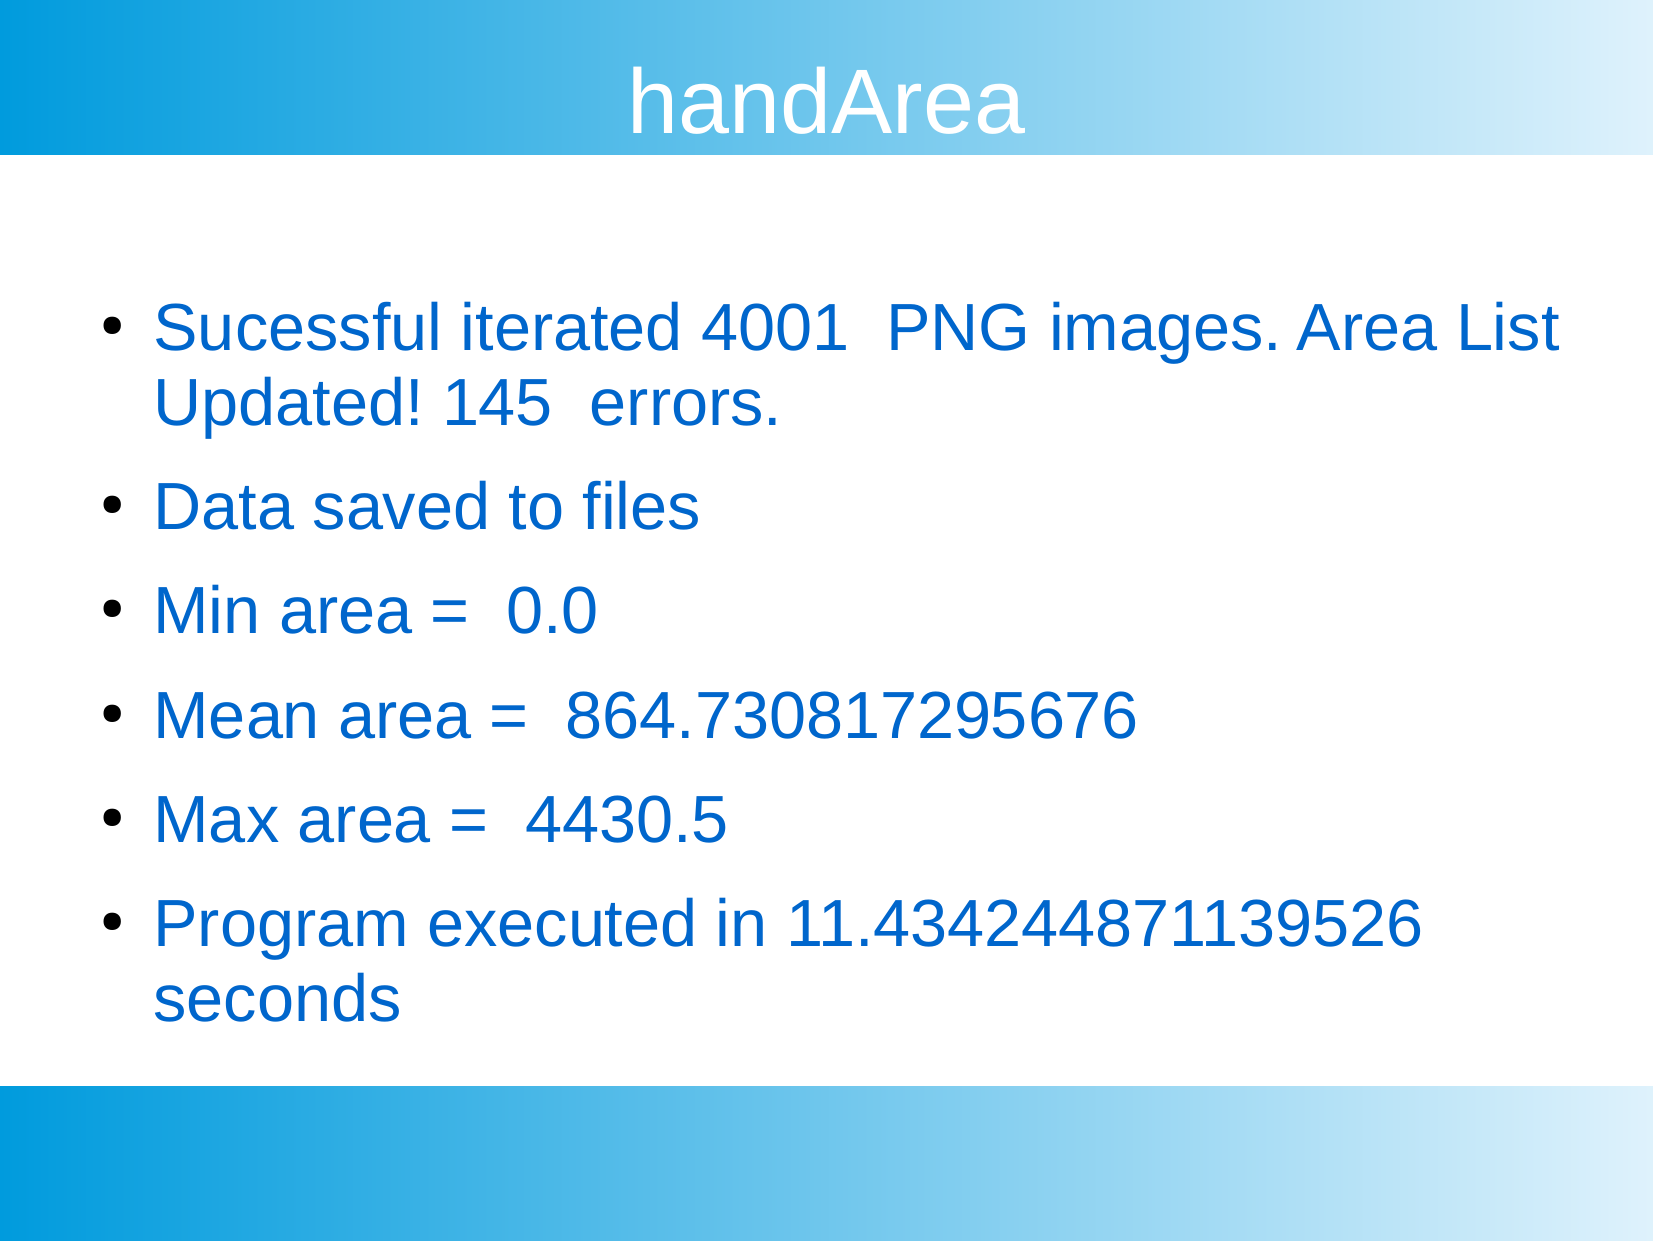

# handArea
Sucessful iterated 4001 PNG images. Area List Updated! 145 errors.
Data saved to files
Min area = 0.0
Mean area = 864.730817295676
Max area = 4430.5
Program executed in 11.434244871139526 seconds